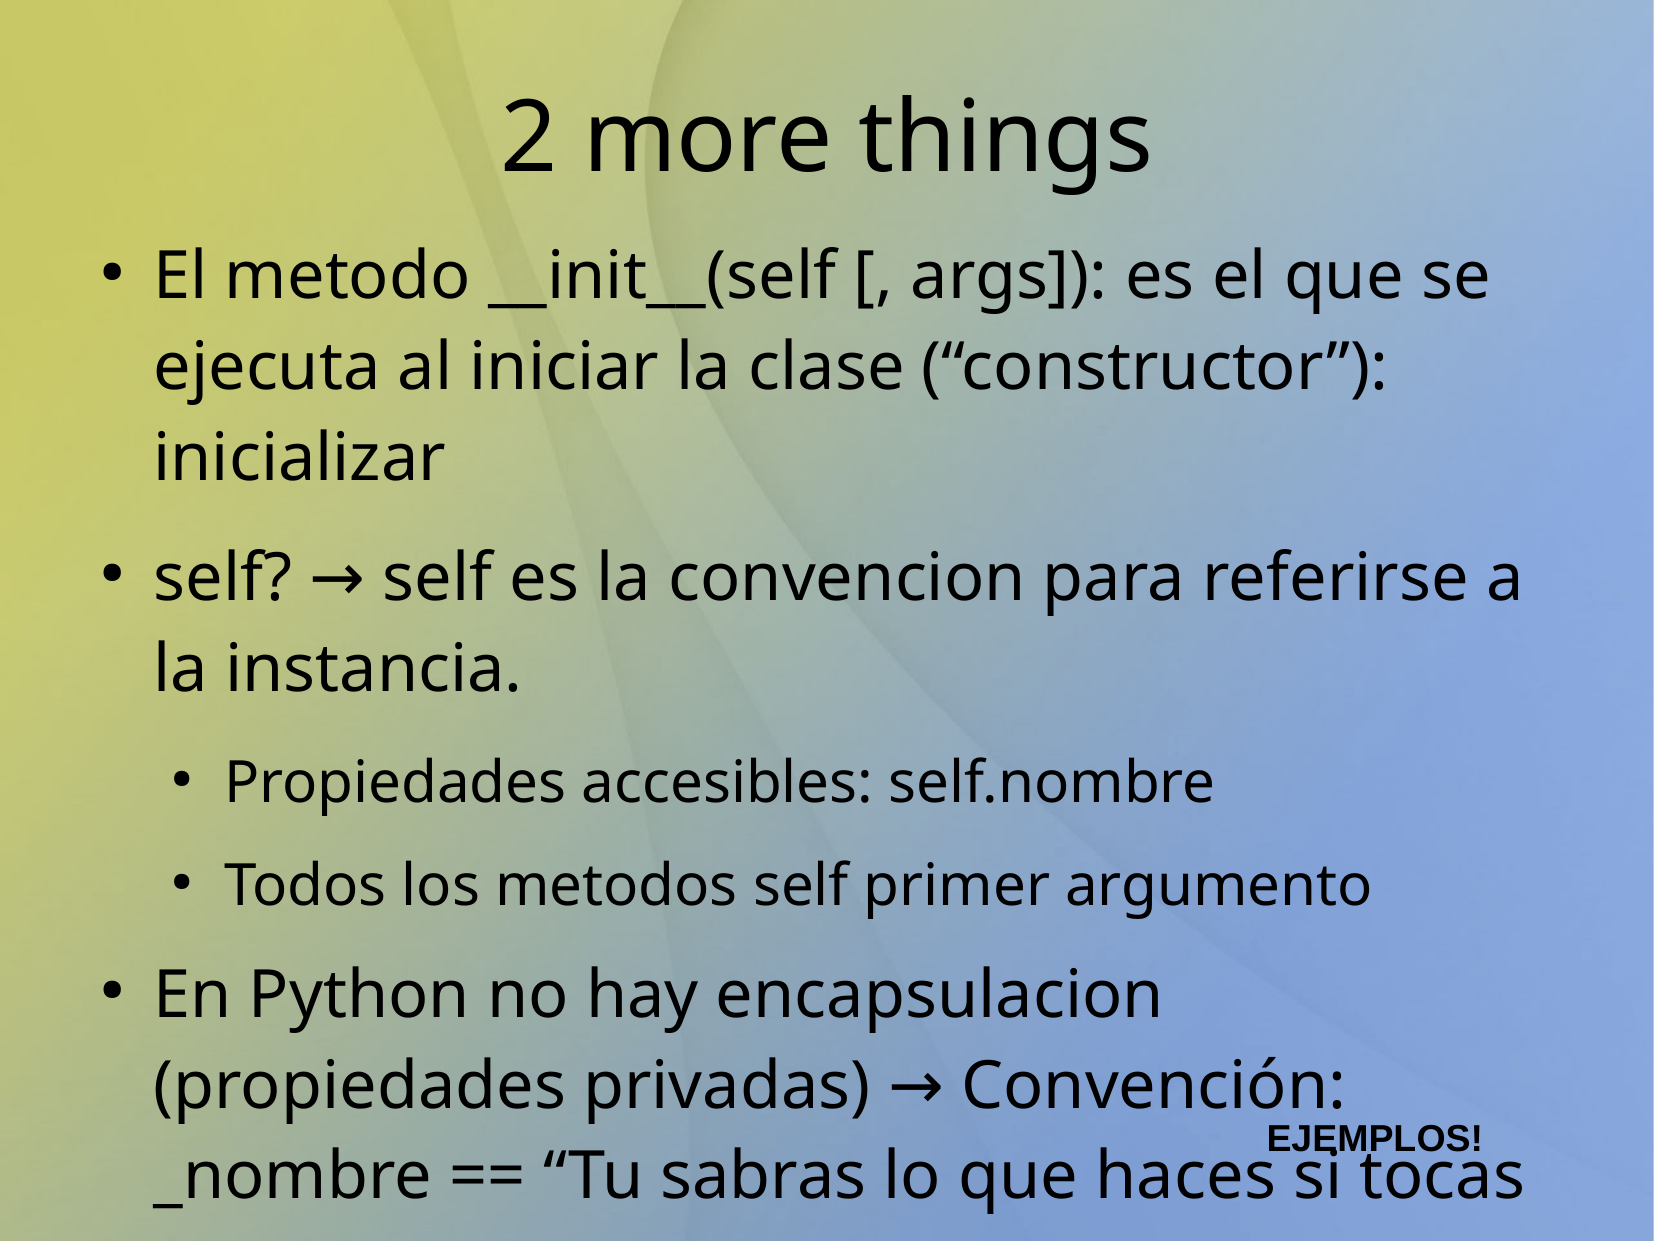

# 2 more things
El metodo __init__(self [, args]): es el que se ejecuta al iniciar la clase (“constructor”): inicializar
self? → self es la convencion para referirse a la instancia.
Propiedades accesibles: self.nombre
Todos los metodos self primer argumento
En Python no hay encapsulacion (propiedades privadas) → Convención: _nombre == “Tu sabras lo que haces si tocas esto”
EJEMPLOS!